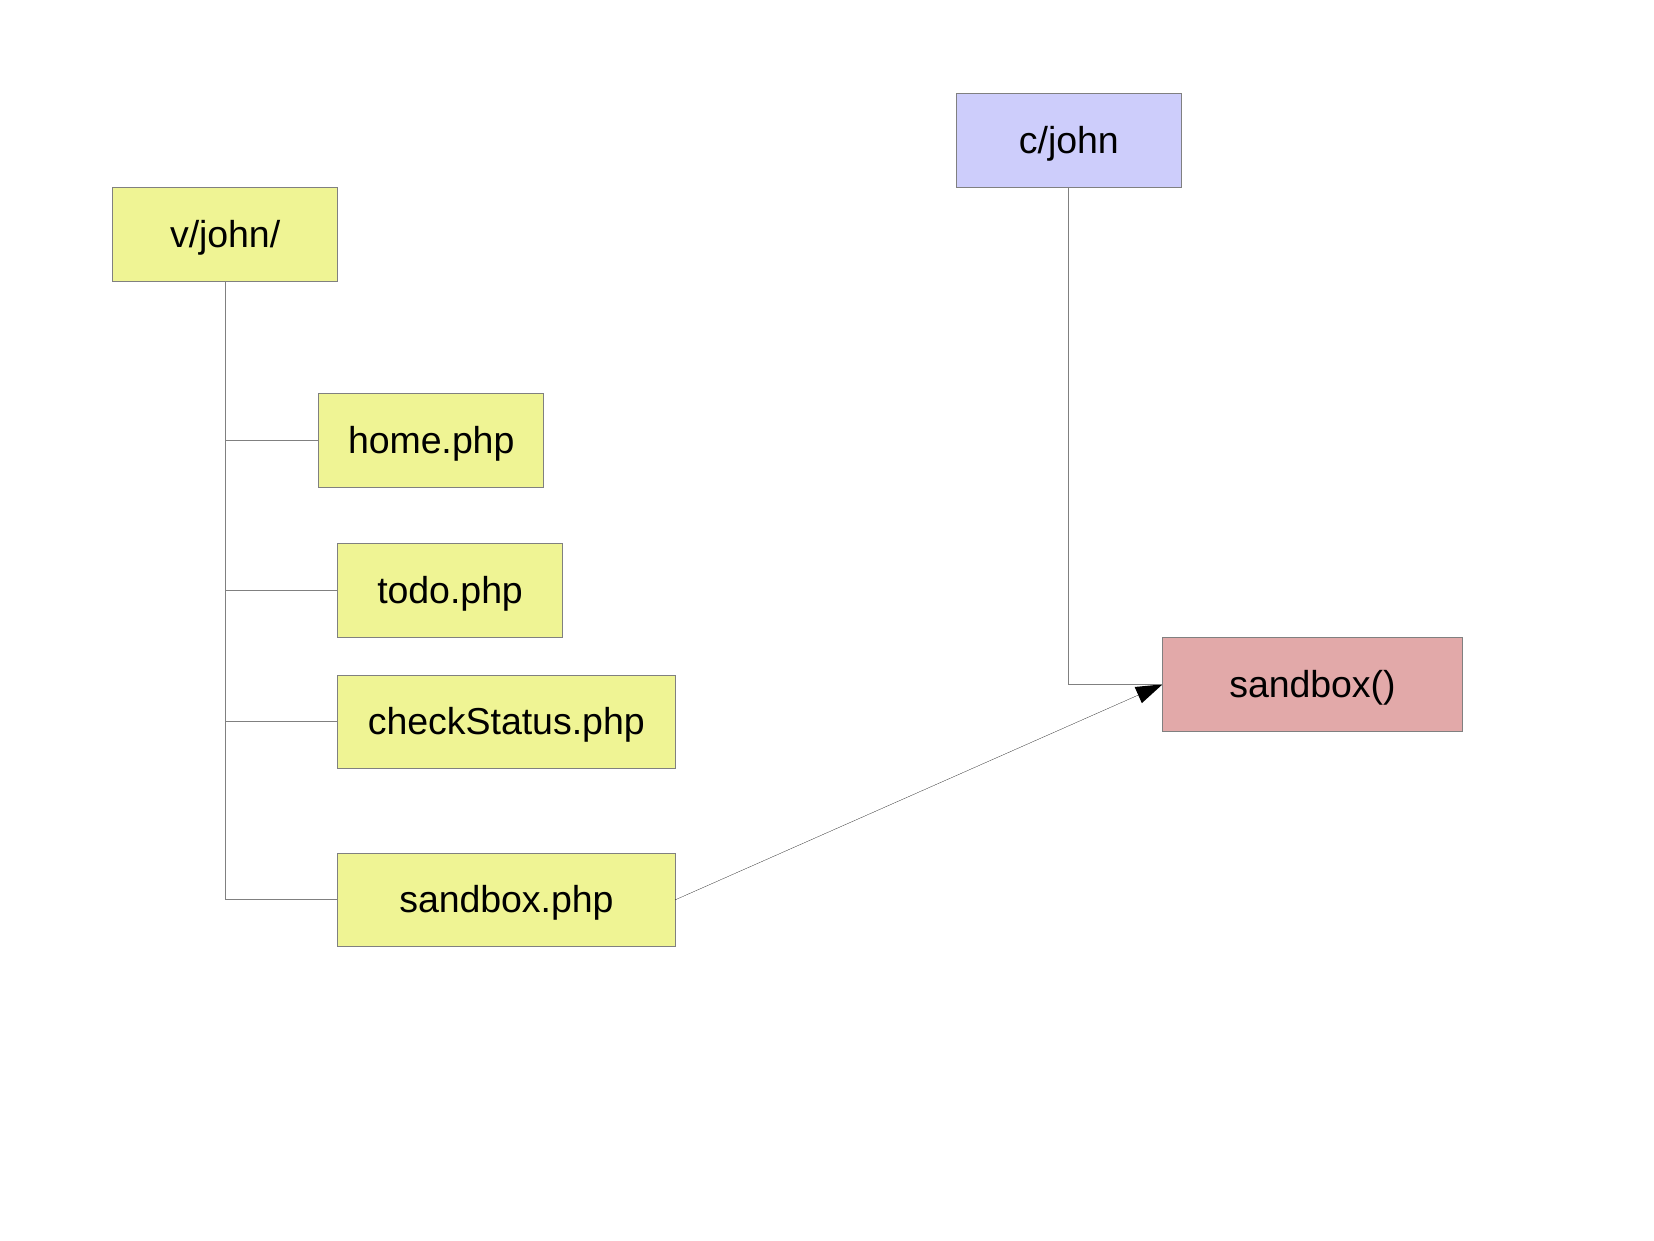

c/john
v/john/
home.php
todo.php
sandbox()
checkStatus.php
sandbox.php